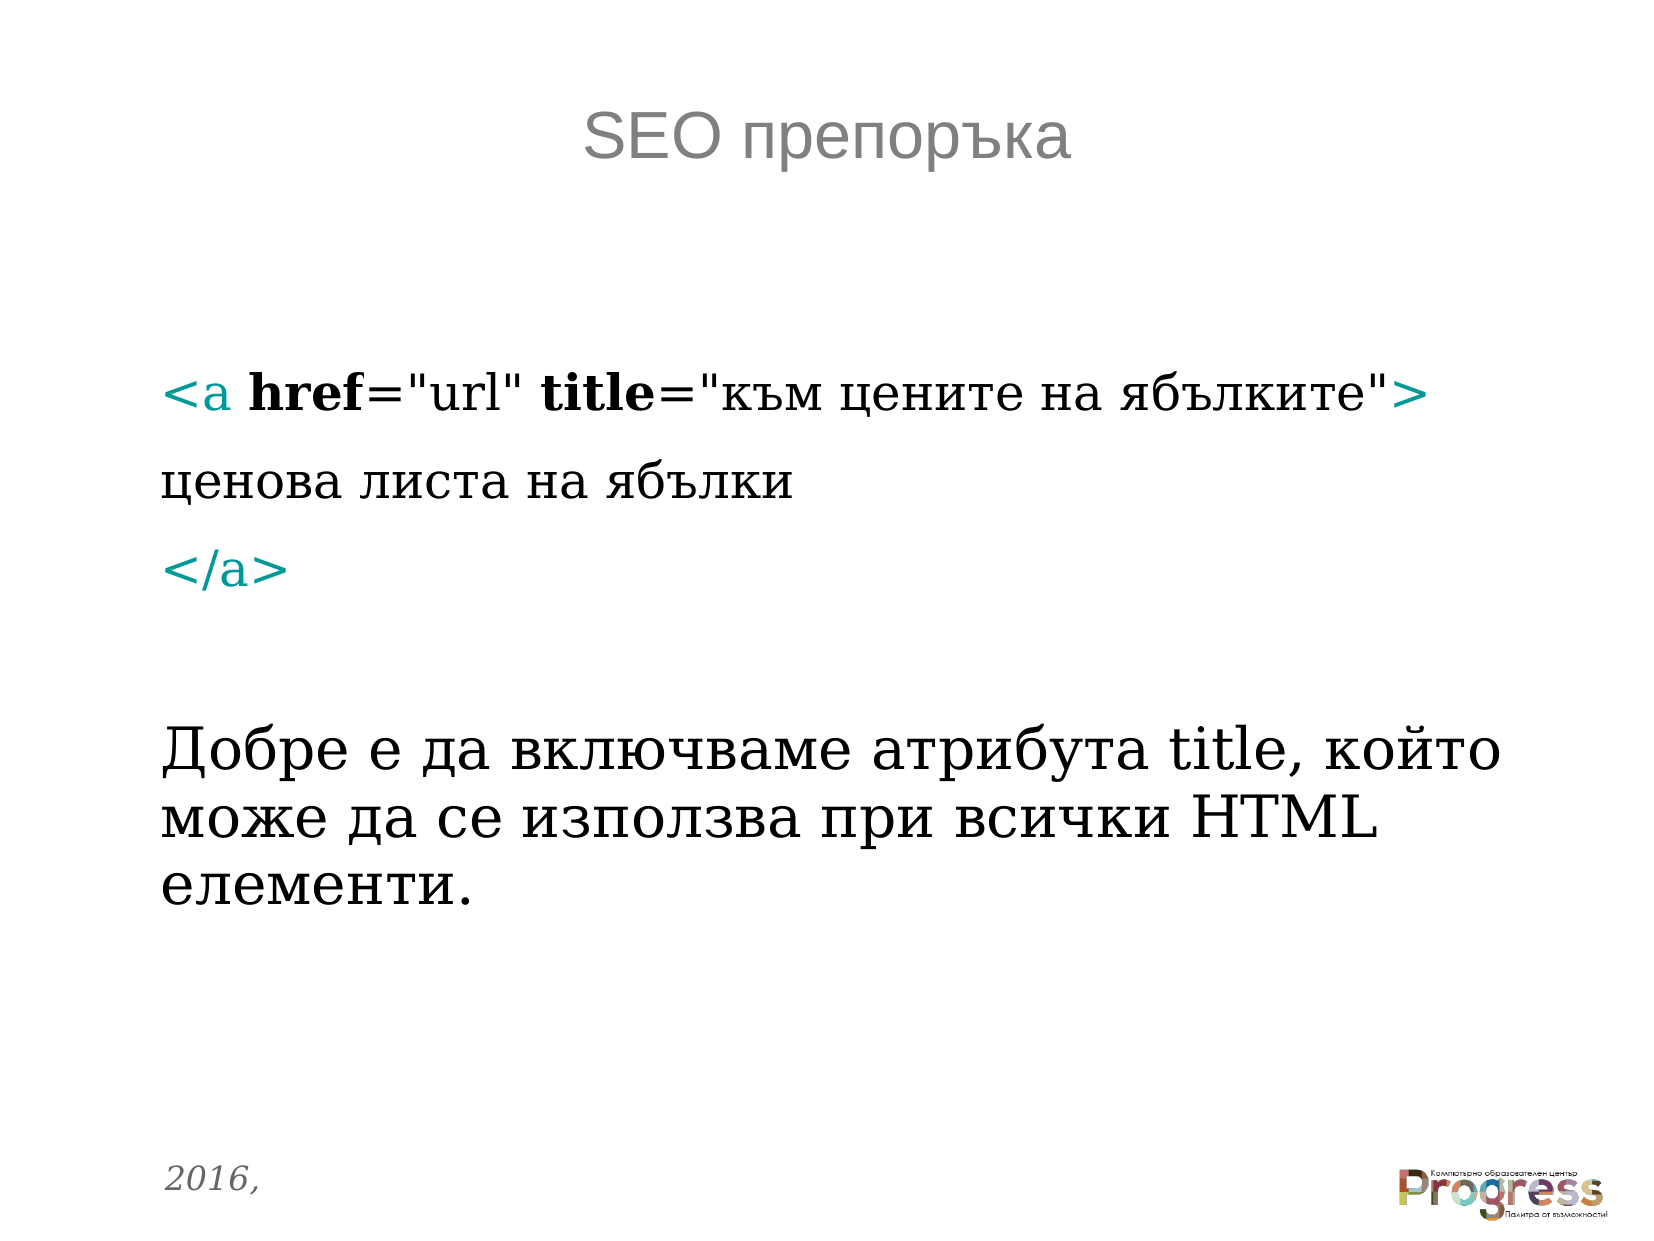

# SEO препоръка
<a href="url" title="към цените на ябълките">
ценова листа на ябълки
</a>
Добре е да включваме атрибута titlе, който може да се използва при всички HTML елементи.
2016,